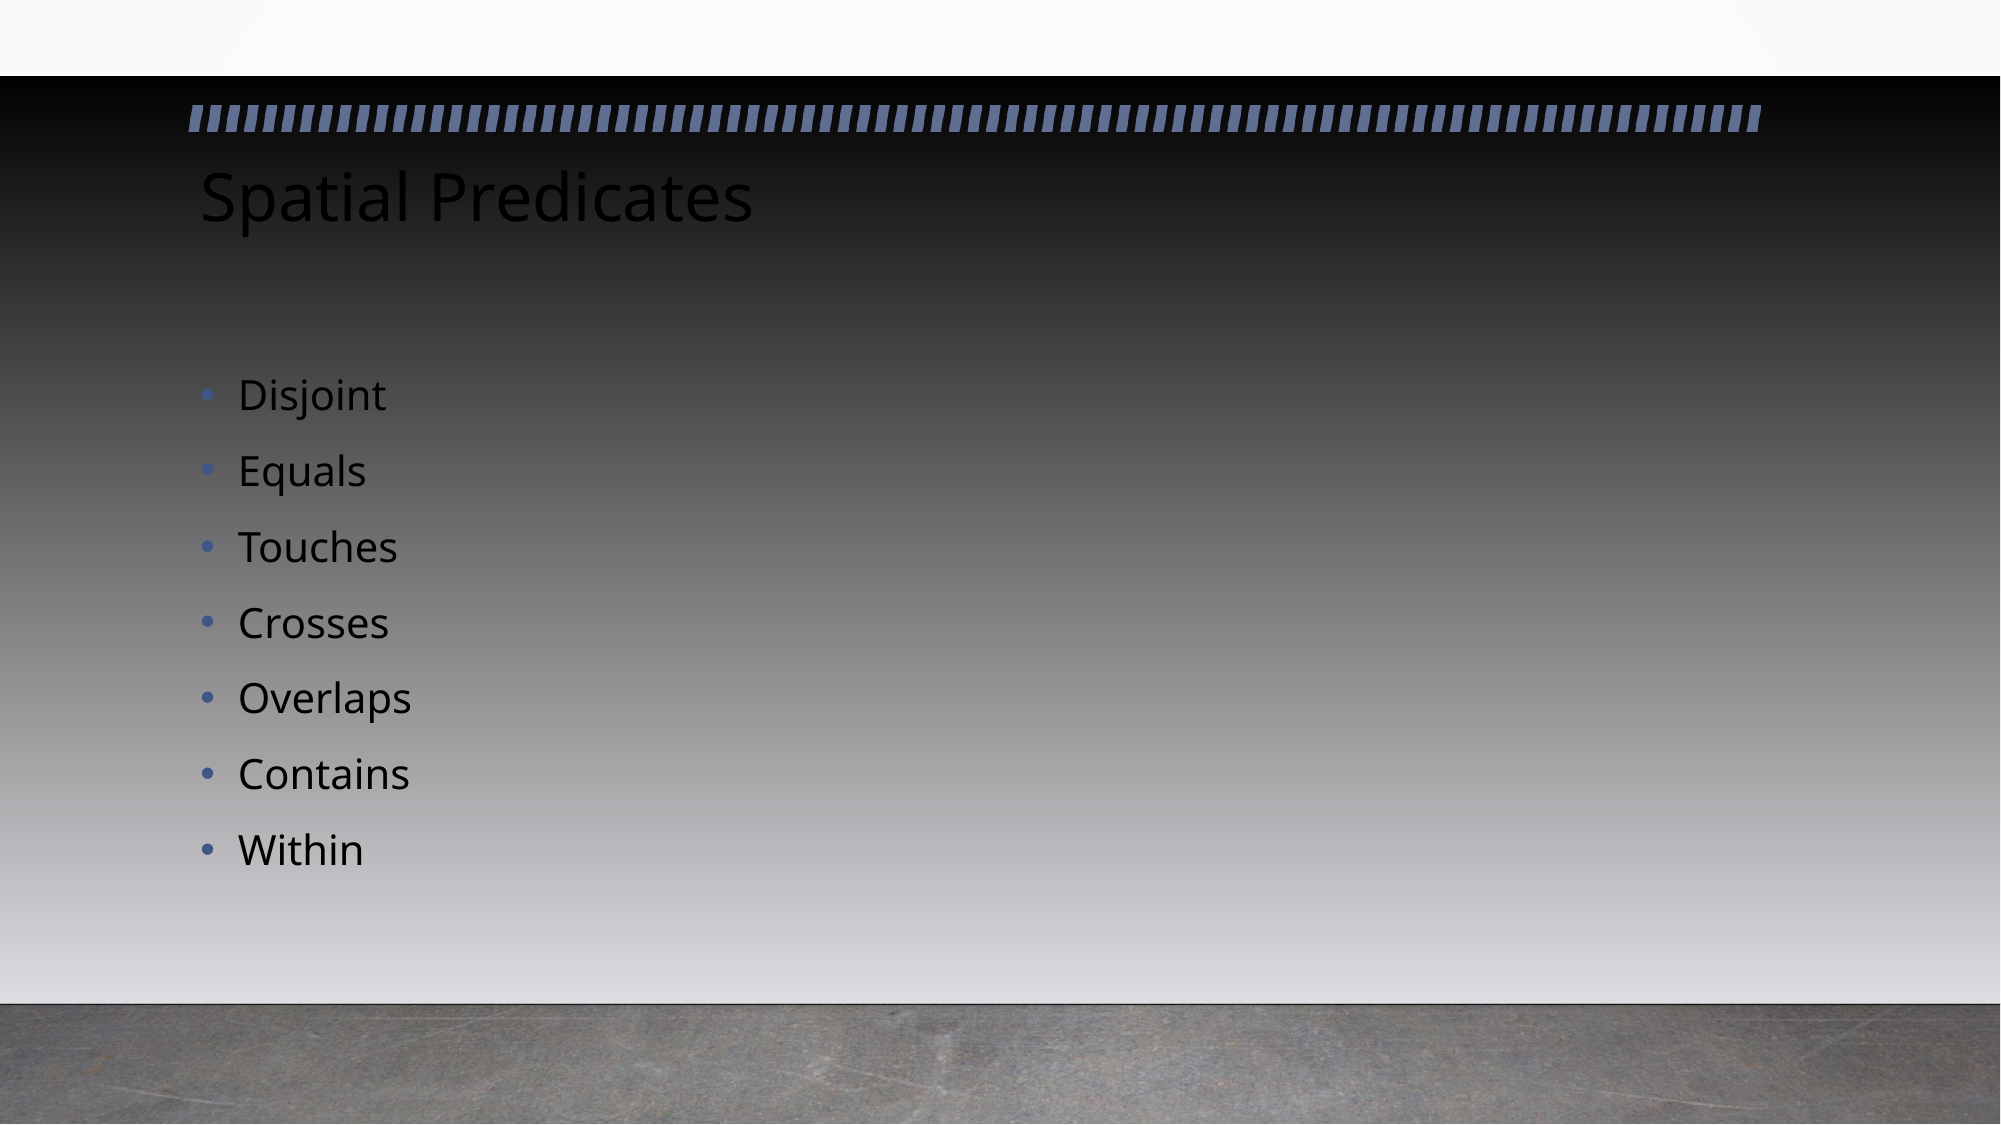

# Spatial Predicates
Disjoint
Equals
Touches
Crosses
Overlaps
Contains
Within